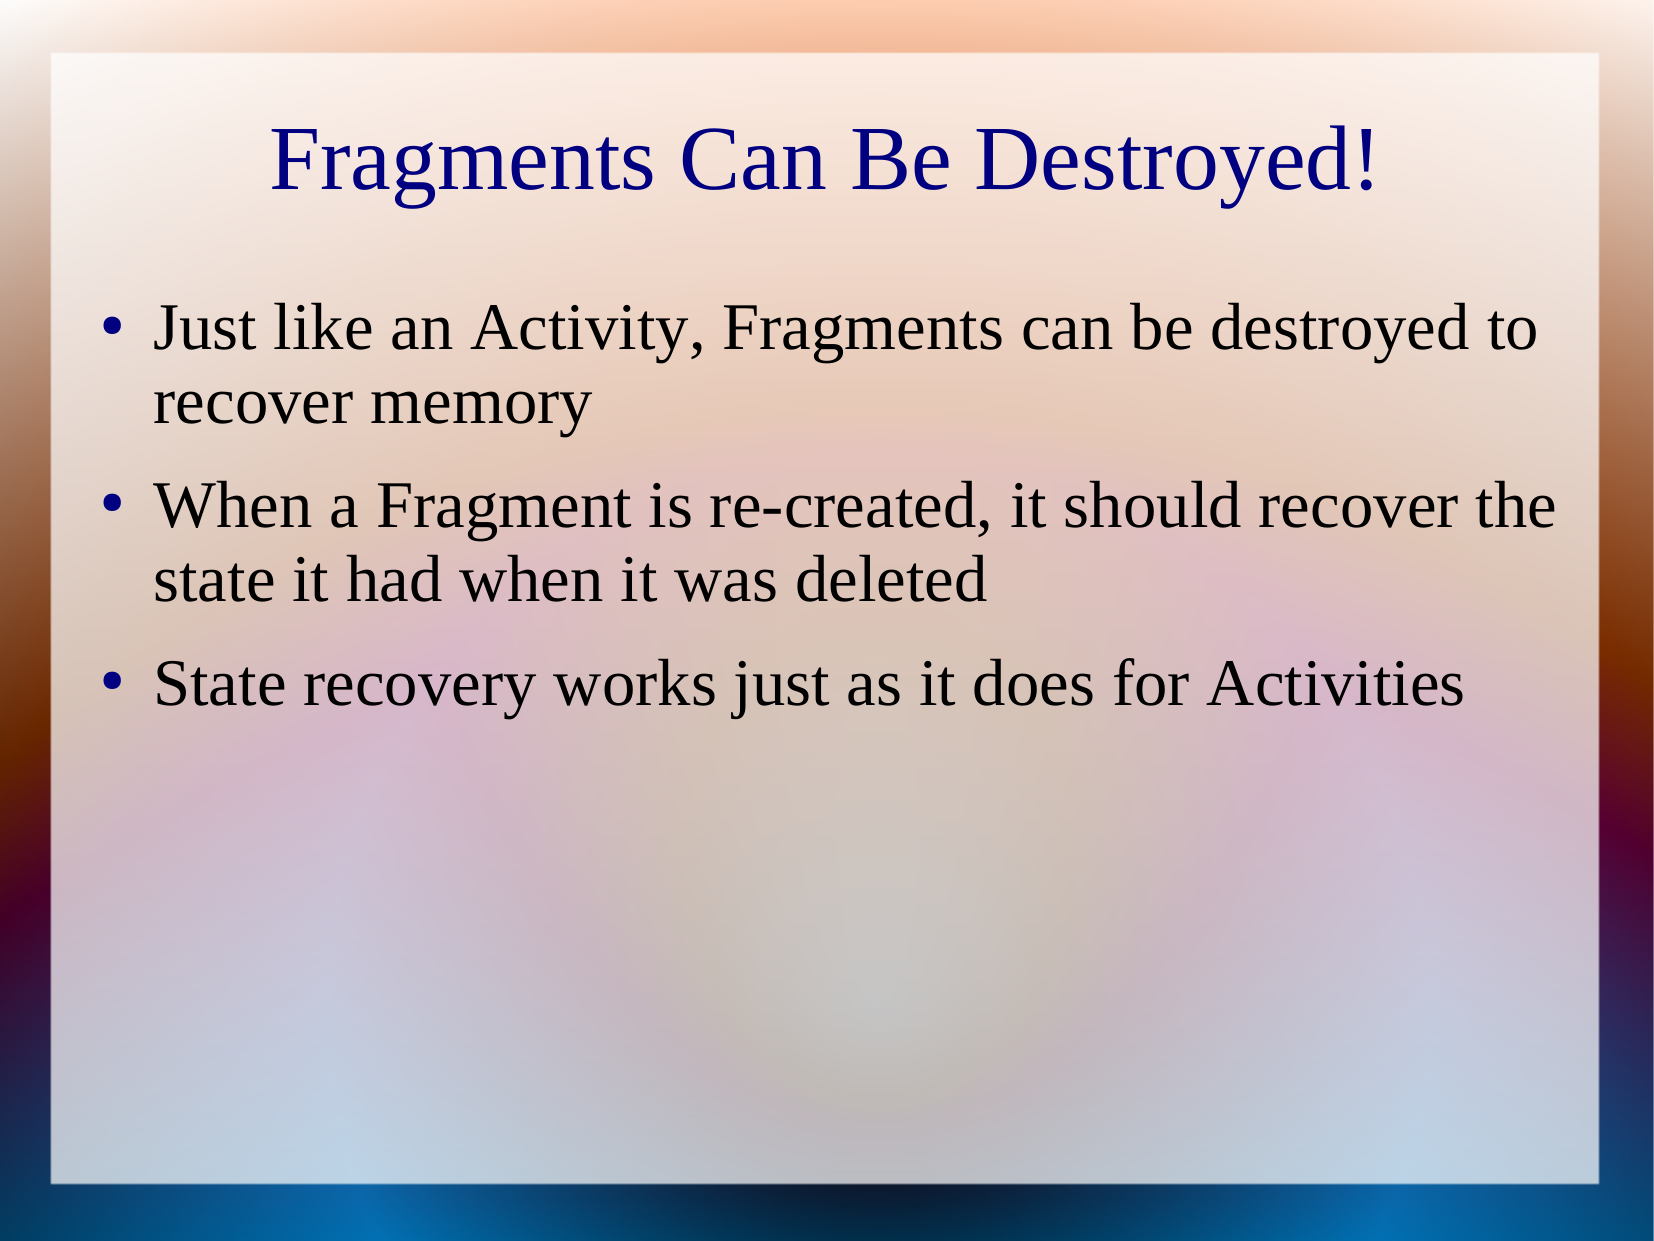

# Fragments Can Be Destroyed!
Just like an Activity, Fragments can be destroyed to recover memory
When a Fragment is re-created, it should recover the state it had when it was deleted
State recovery works just as it does for Activities